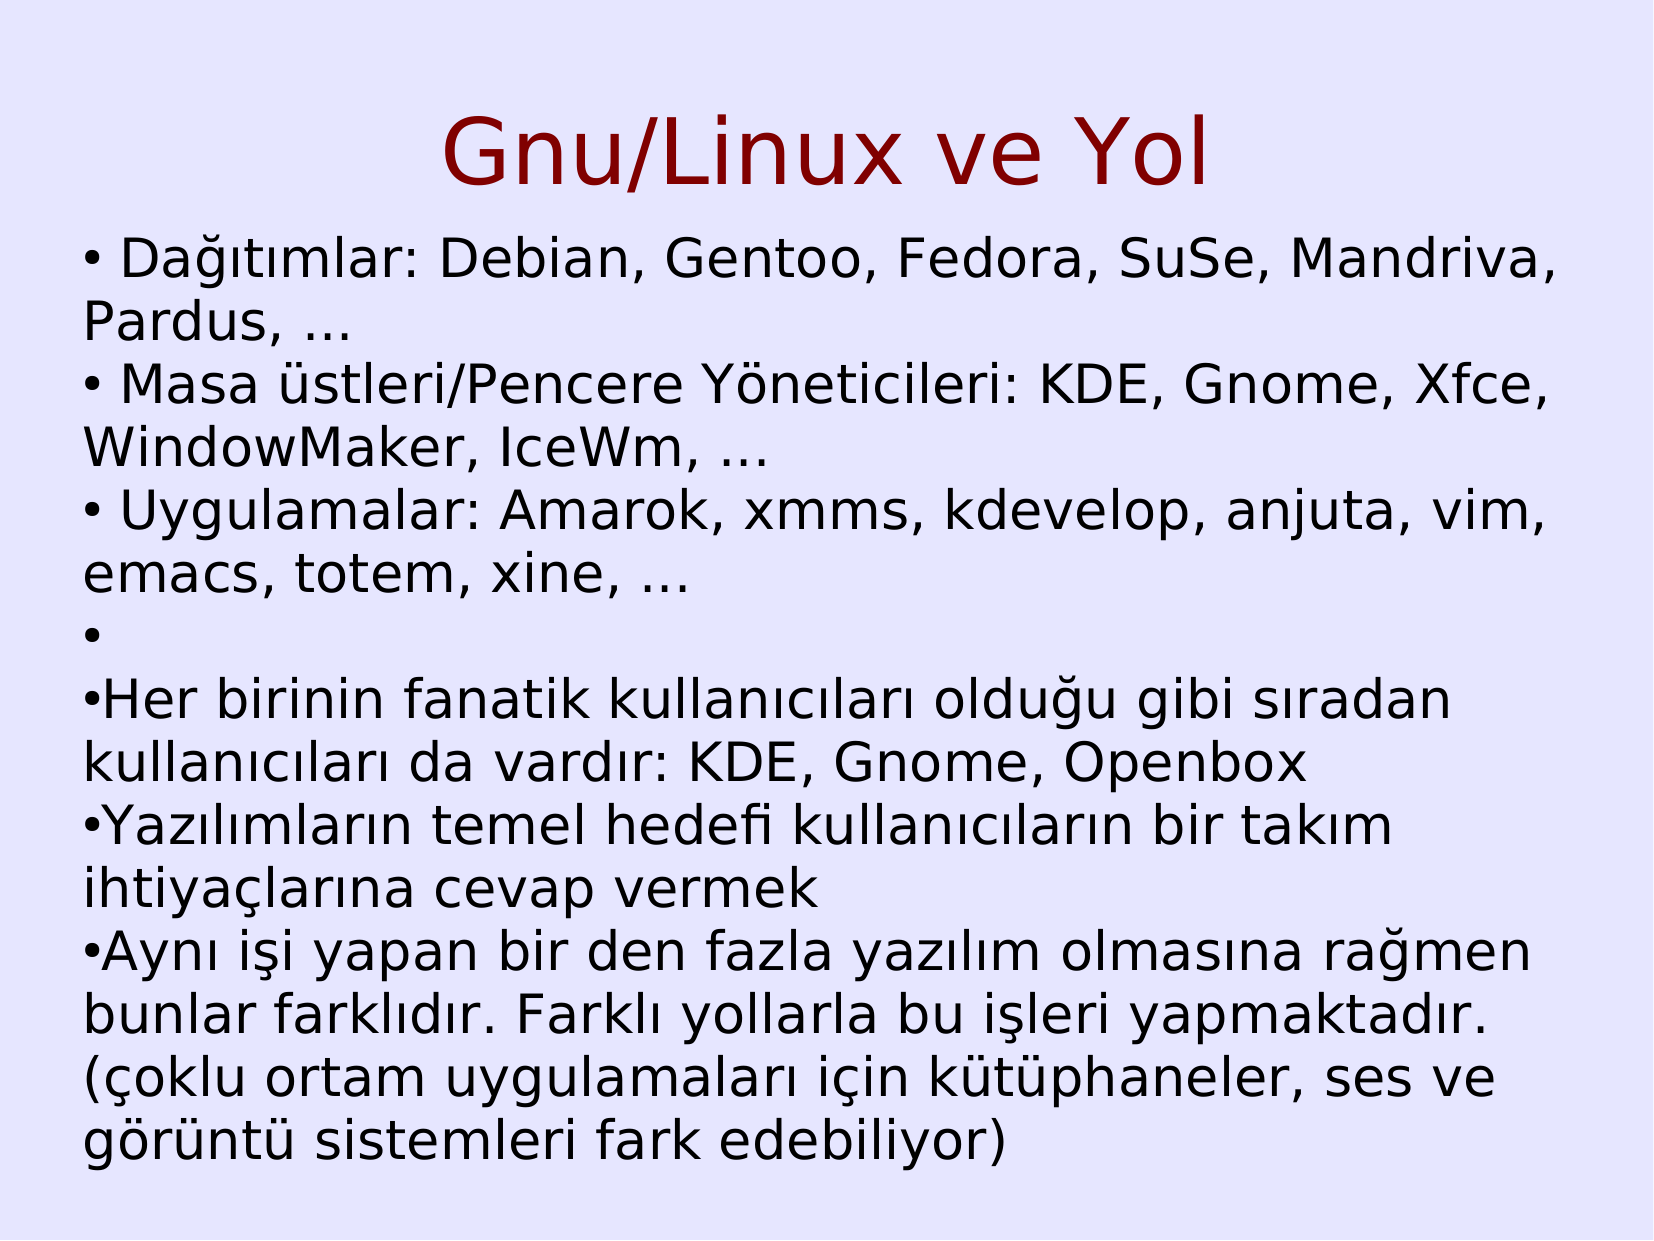

# Gnu/Linux ve Yol
 Dağıtımlar: Debian, Gentoo, Fedora, SuSe, Mandriva, Pardus, ...
 Masa üstleri/Pencere Yöneticileri: KDE, Gnome, Xfce, WindowMaker, IceWm, ...
 Uygulamalar: Amarok, xmms, kdevelop, anjuta, vim, emacs, totem, xine, ...
Her birinin fanatik kullanıcıları olduğu gibi sıradan kullanıcıları da vardır: KDE, Gnome, Openbox
Yazılımların temel hedefi kullanıcıların bir takım ihtiyaçlarına cevap vermek
Aynı işi yapan bir den fazla yazılım olmasına rağmen bunlar farklıdır. Farklı yollarla bu işleri yapmaktadır. (çoklu ortam uygulamaları için kütüphaneler, ses ve görüntü sistemleri fark edebiliyor)